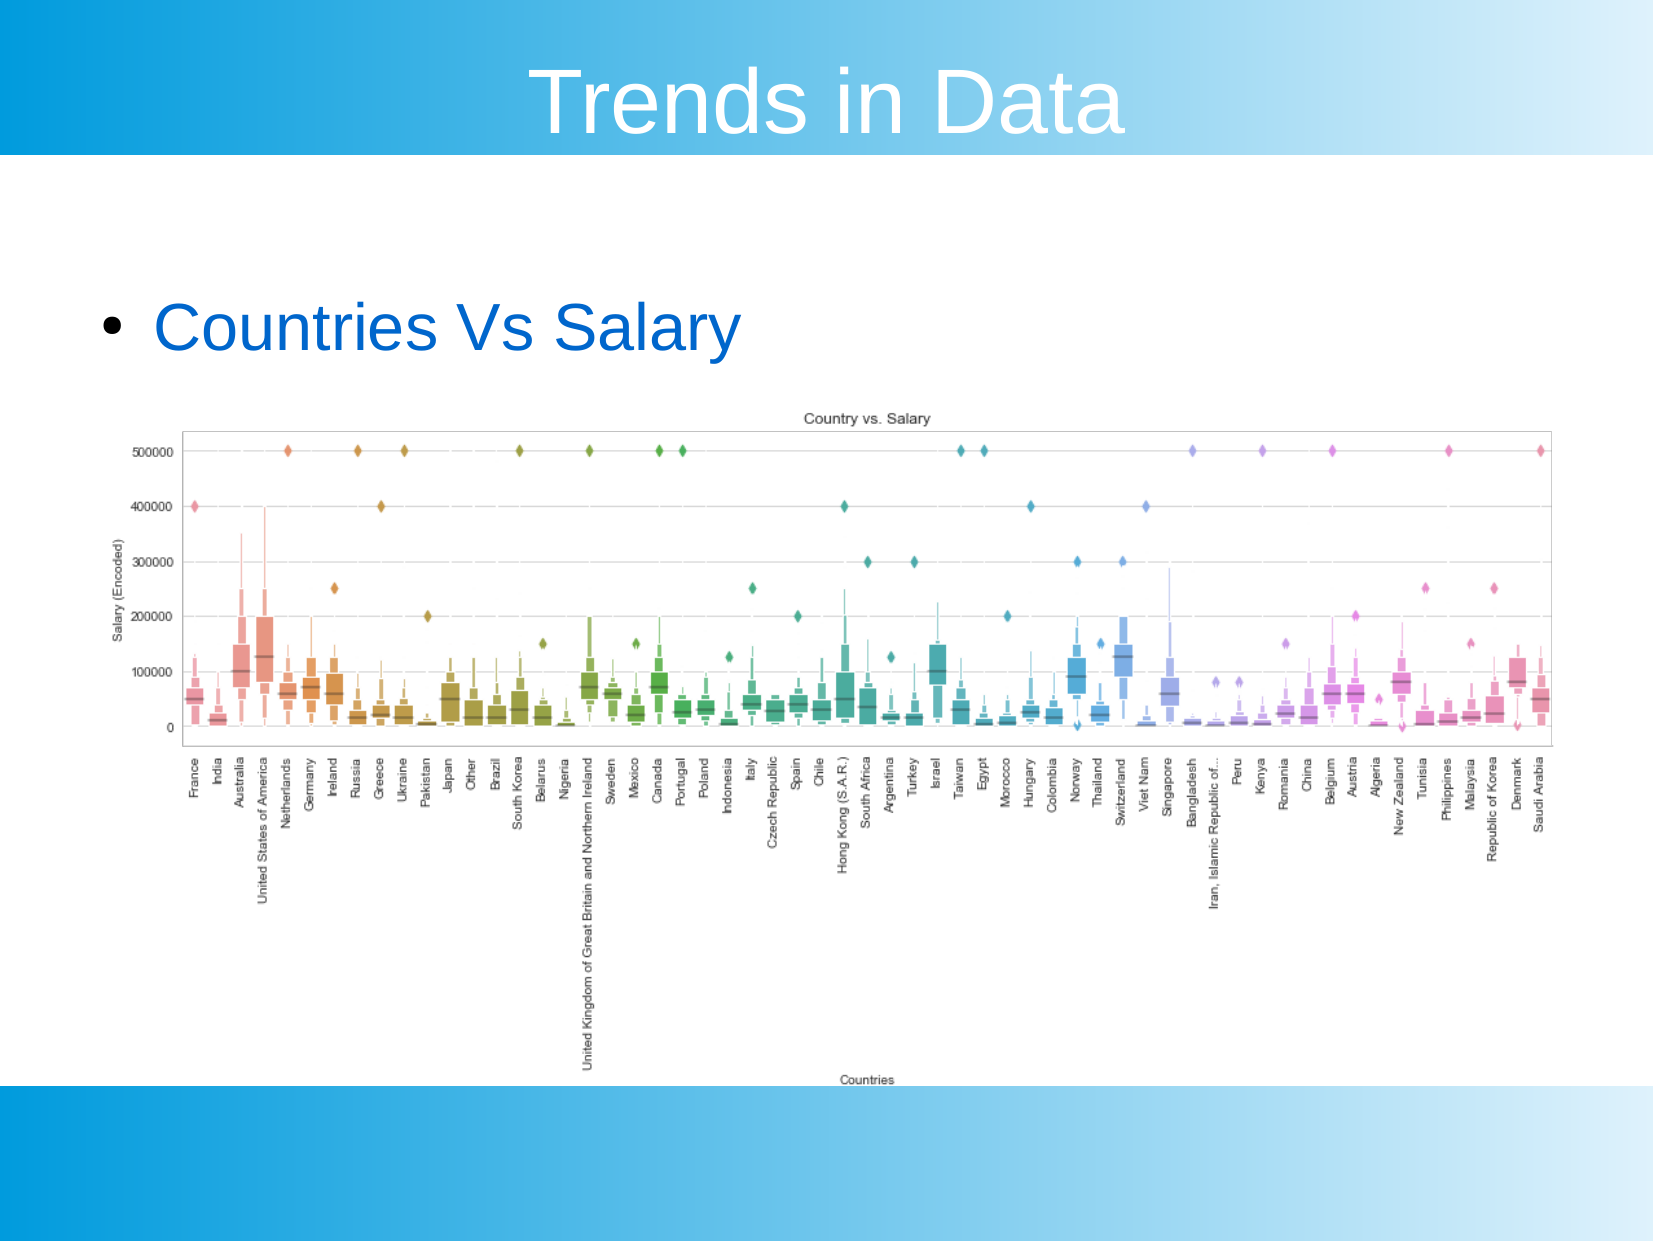

# Trends in Data
Countries Vs Salary